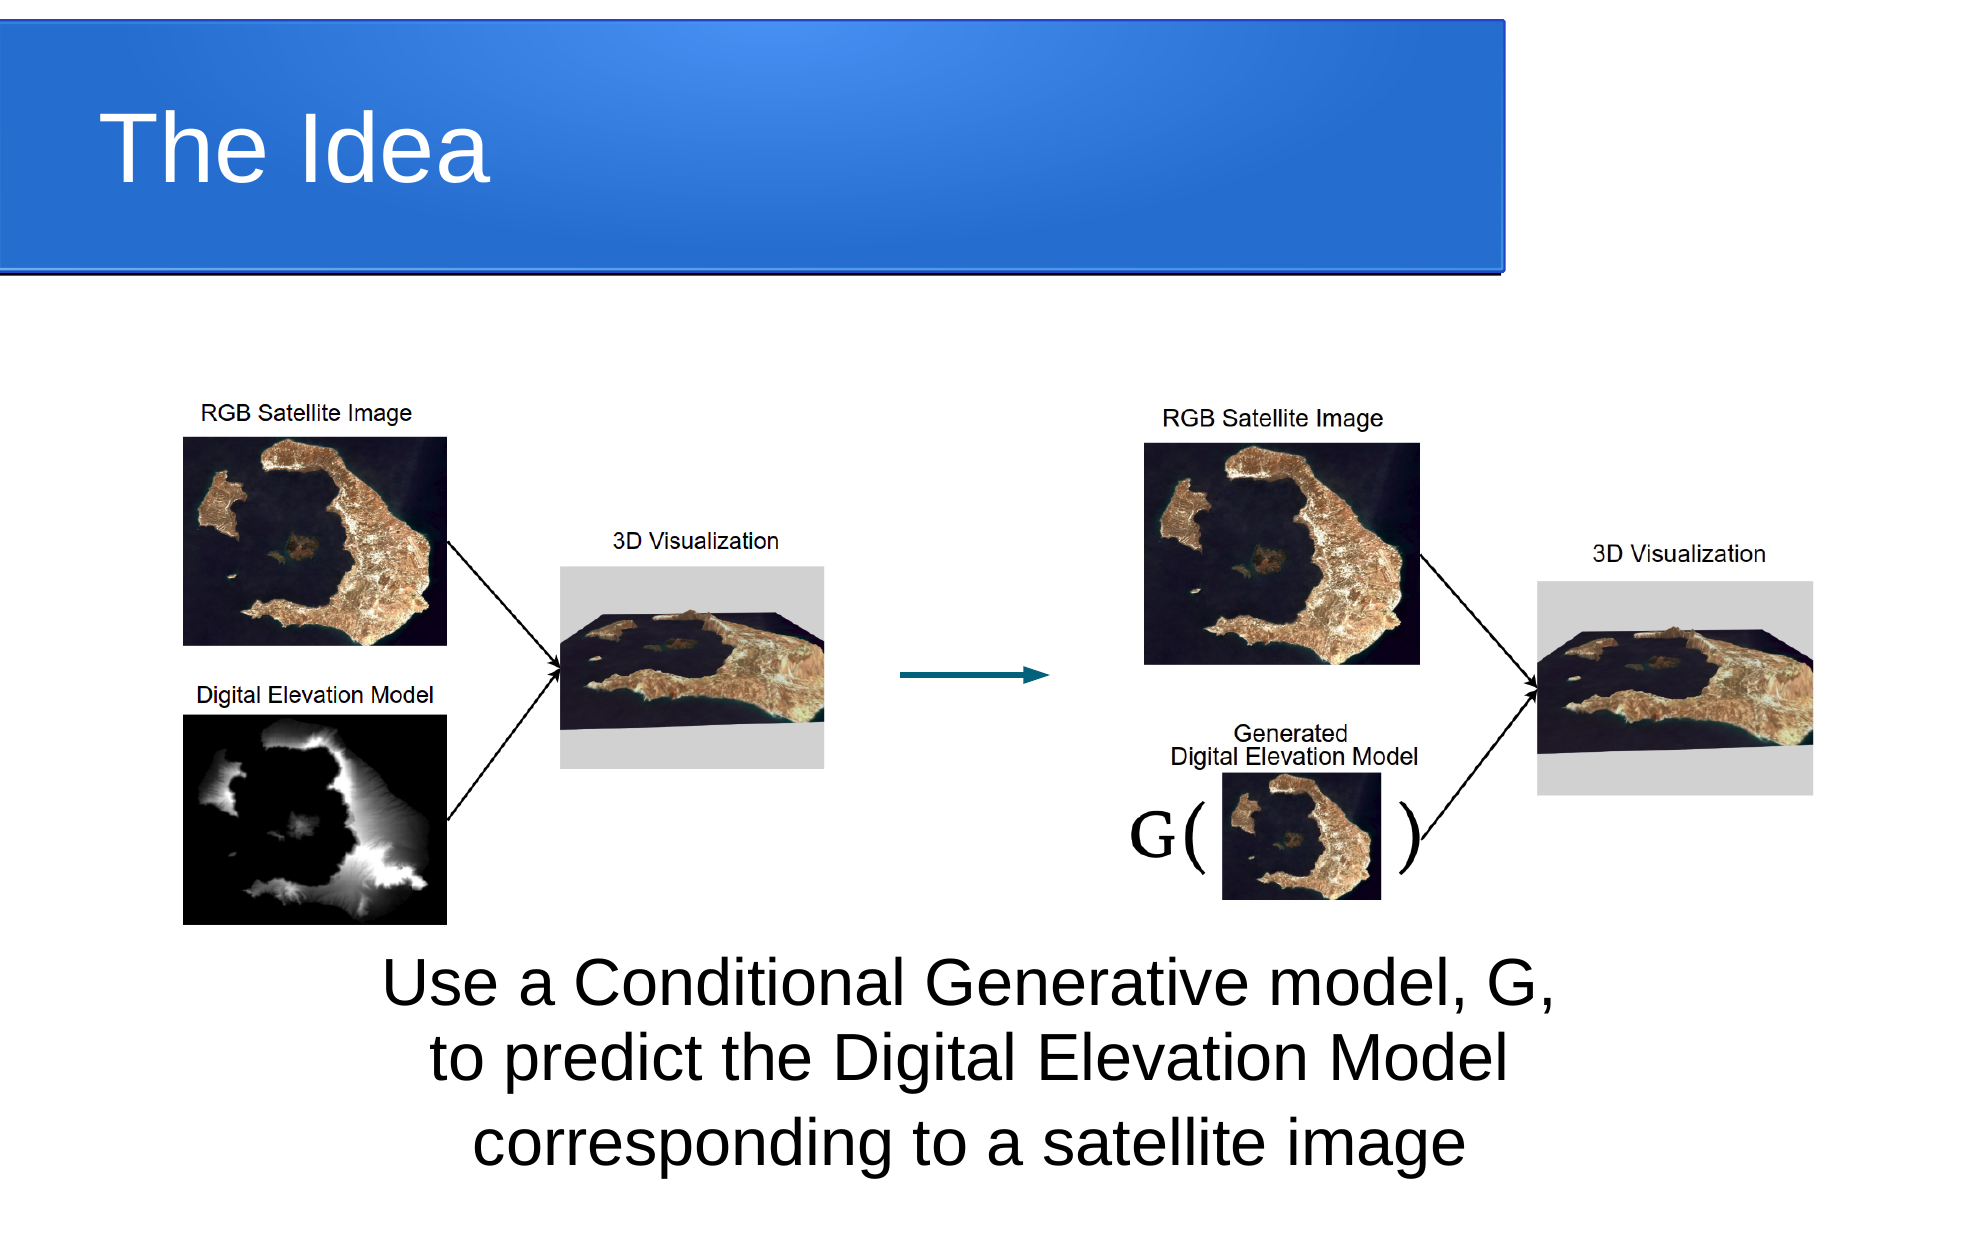

# The Idea
Use a Conditional Generative model, G,
to predict the Digital Elevation Model
corresponding to a satellite image